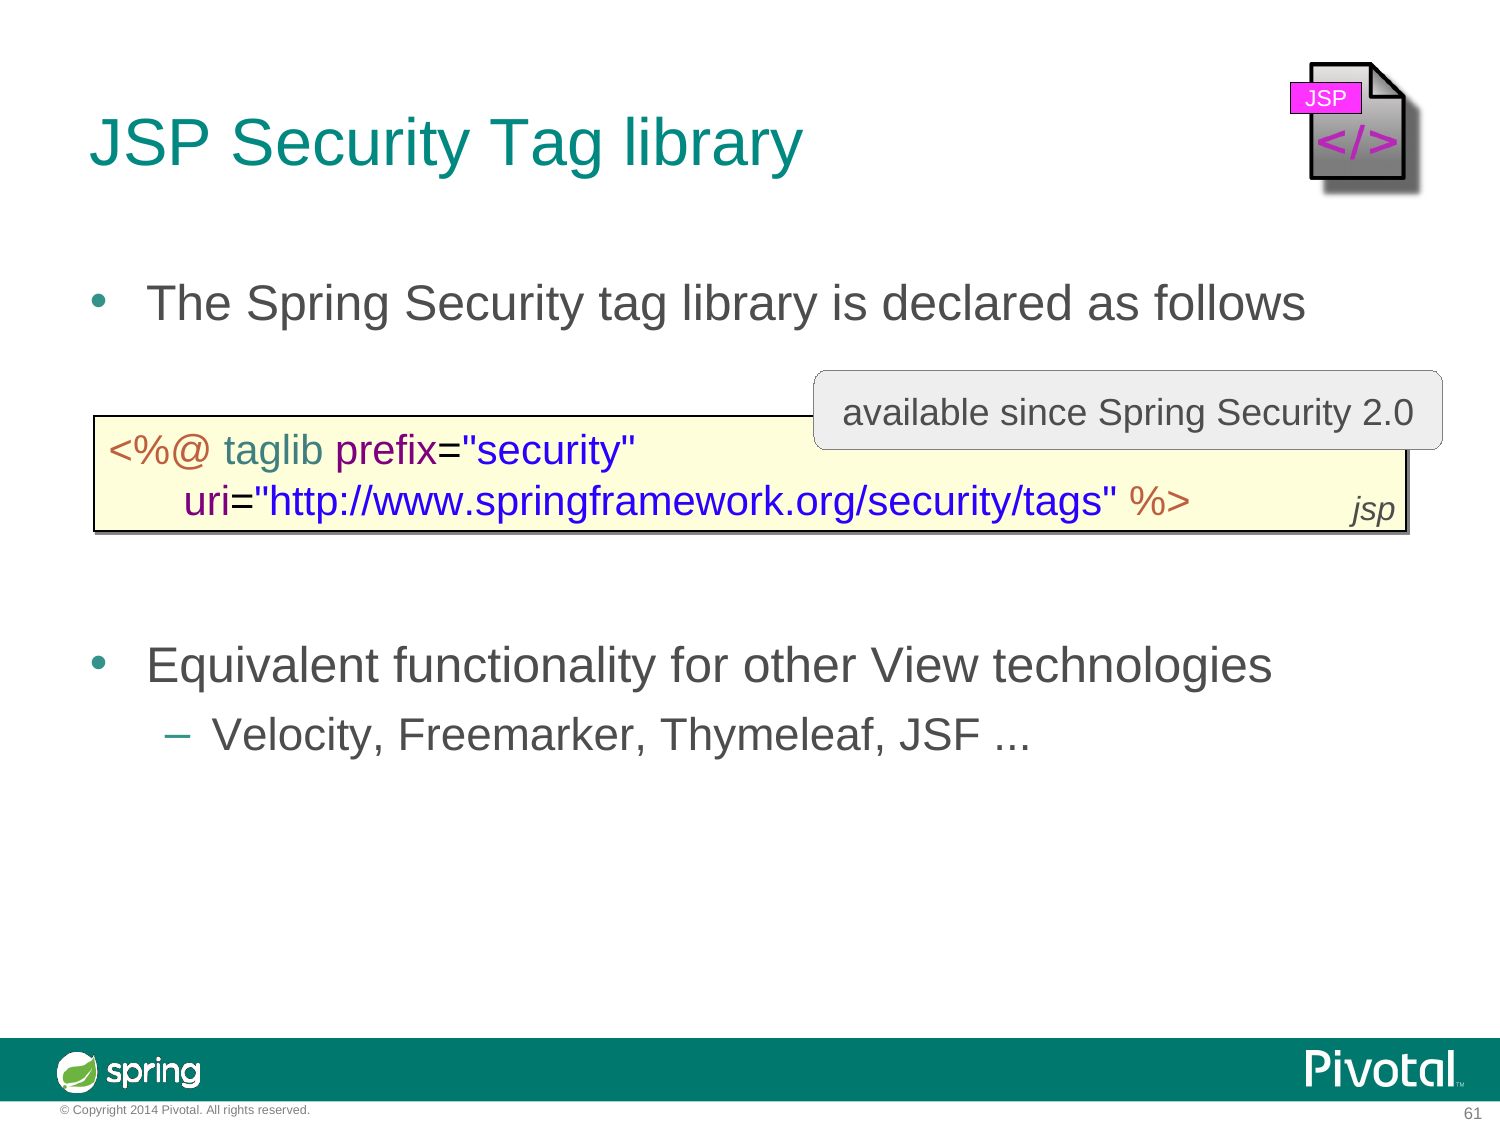

# JSP Security Tag library
JSP
The Spring Security tag library is declared as follows
Equivalent functionality for other View technologies
Velocity, Freemarker, Thymeleaf, JSF ...
available since Spring Security 2.0
<%@ taglib prefix="security"
	uri="http://www.springframework.org/security/tags" %>
jsp